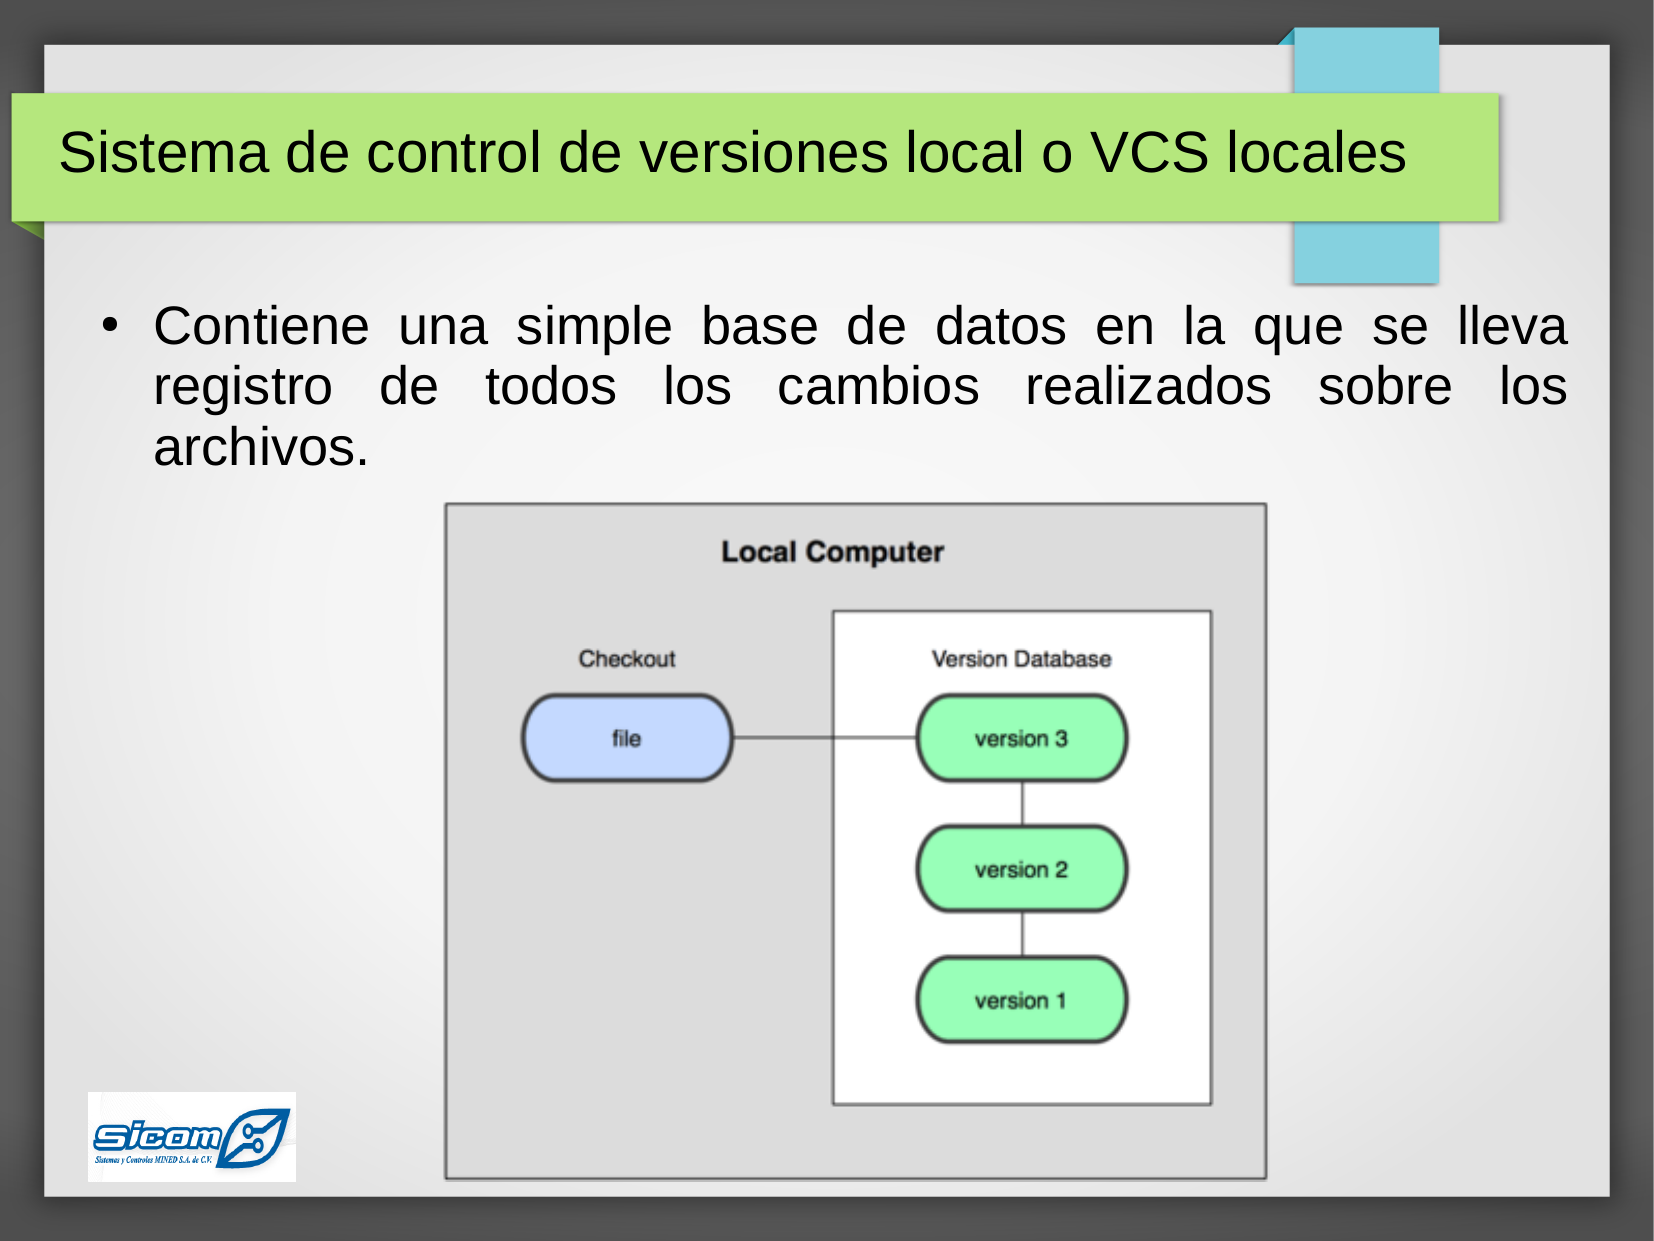

# Sistema de control de versiones local o VCS locales
Contiene una simple base de datos en la que se lleva registro de todos los cambios realizados sobre los archivos.